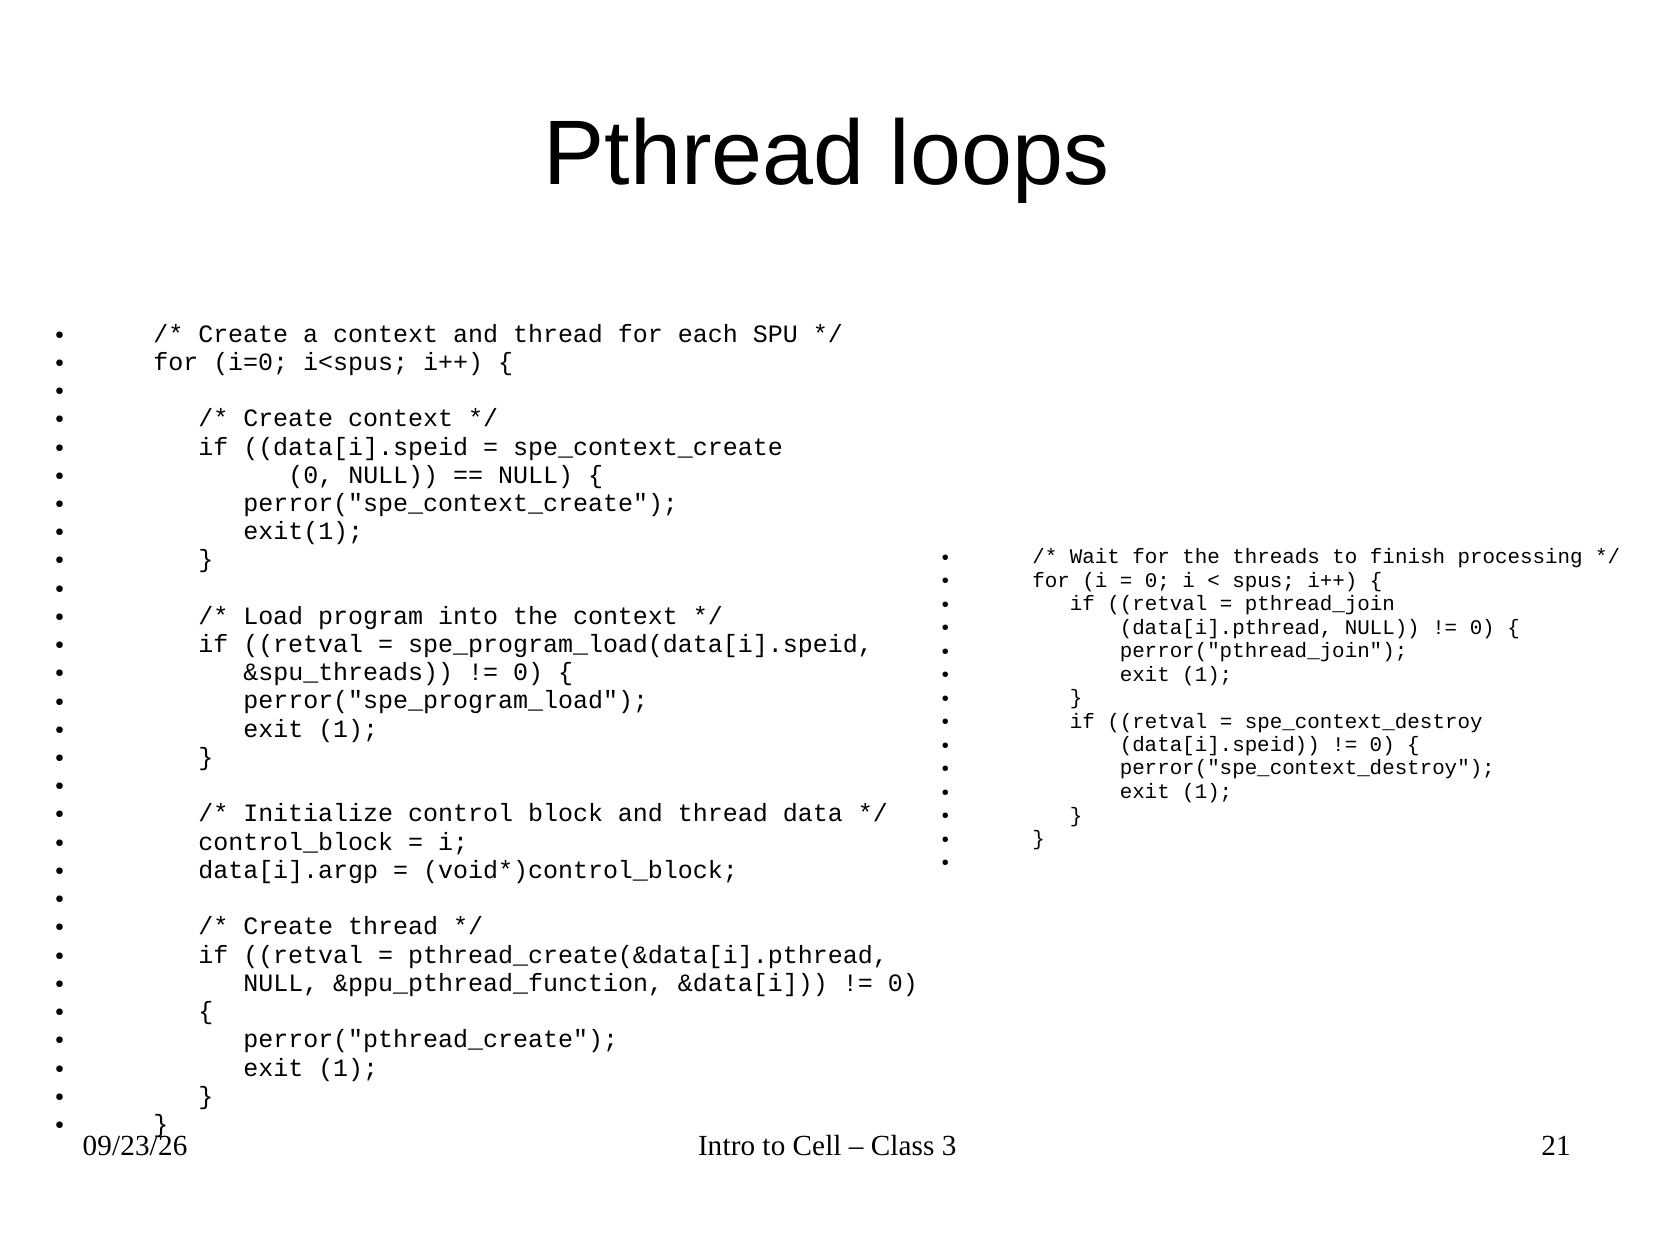

# Pthread loops
 /* Create a context and thread for each SPU */
 for (i=0; i<spus; i++) {
 /* Create context */
 if ((data[i].speid = spe_context_create
 (0, NULL)) == NULL) {
 perror("spe_context_create");
 exit(1);
 }
 /* Load program into the context */
 if ((retval = spe_program_load(data[i].speid,
 &spu_threads)) != 0) {
 perror("spe_program_load");
 exit (1);
 }
 /* Initialize control block and thread data */
 control_block = i;
 data[i].argp = (void*)control_block;
 /* Create thread */
 if ((retval = pthread_create(&data[i].pthread,
 NULL, &ppu_pthread_function, &data[i])) != 0)
 {
 perror("pthread_create");
 exit (1);
 }
 }
 /* Wait for the threads to finish processing */
 for (i = 0; i < spus; i++) {
 if ((retval = pthread_join
 (data[i].pthread, NULL)) != 0) {
 perror("pthread_join");
 exit (1);
 }
 if ((retval = spe_context_destroy
 (data[i].speid)) != 0) {
 perror("spe_context_destroy");
 exit (1);
 }
 }
Cell Programming Workshop
21